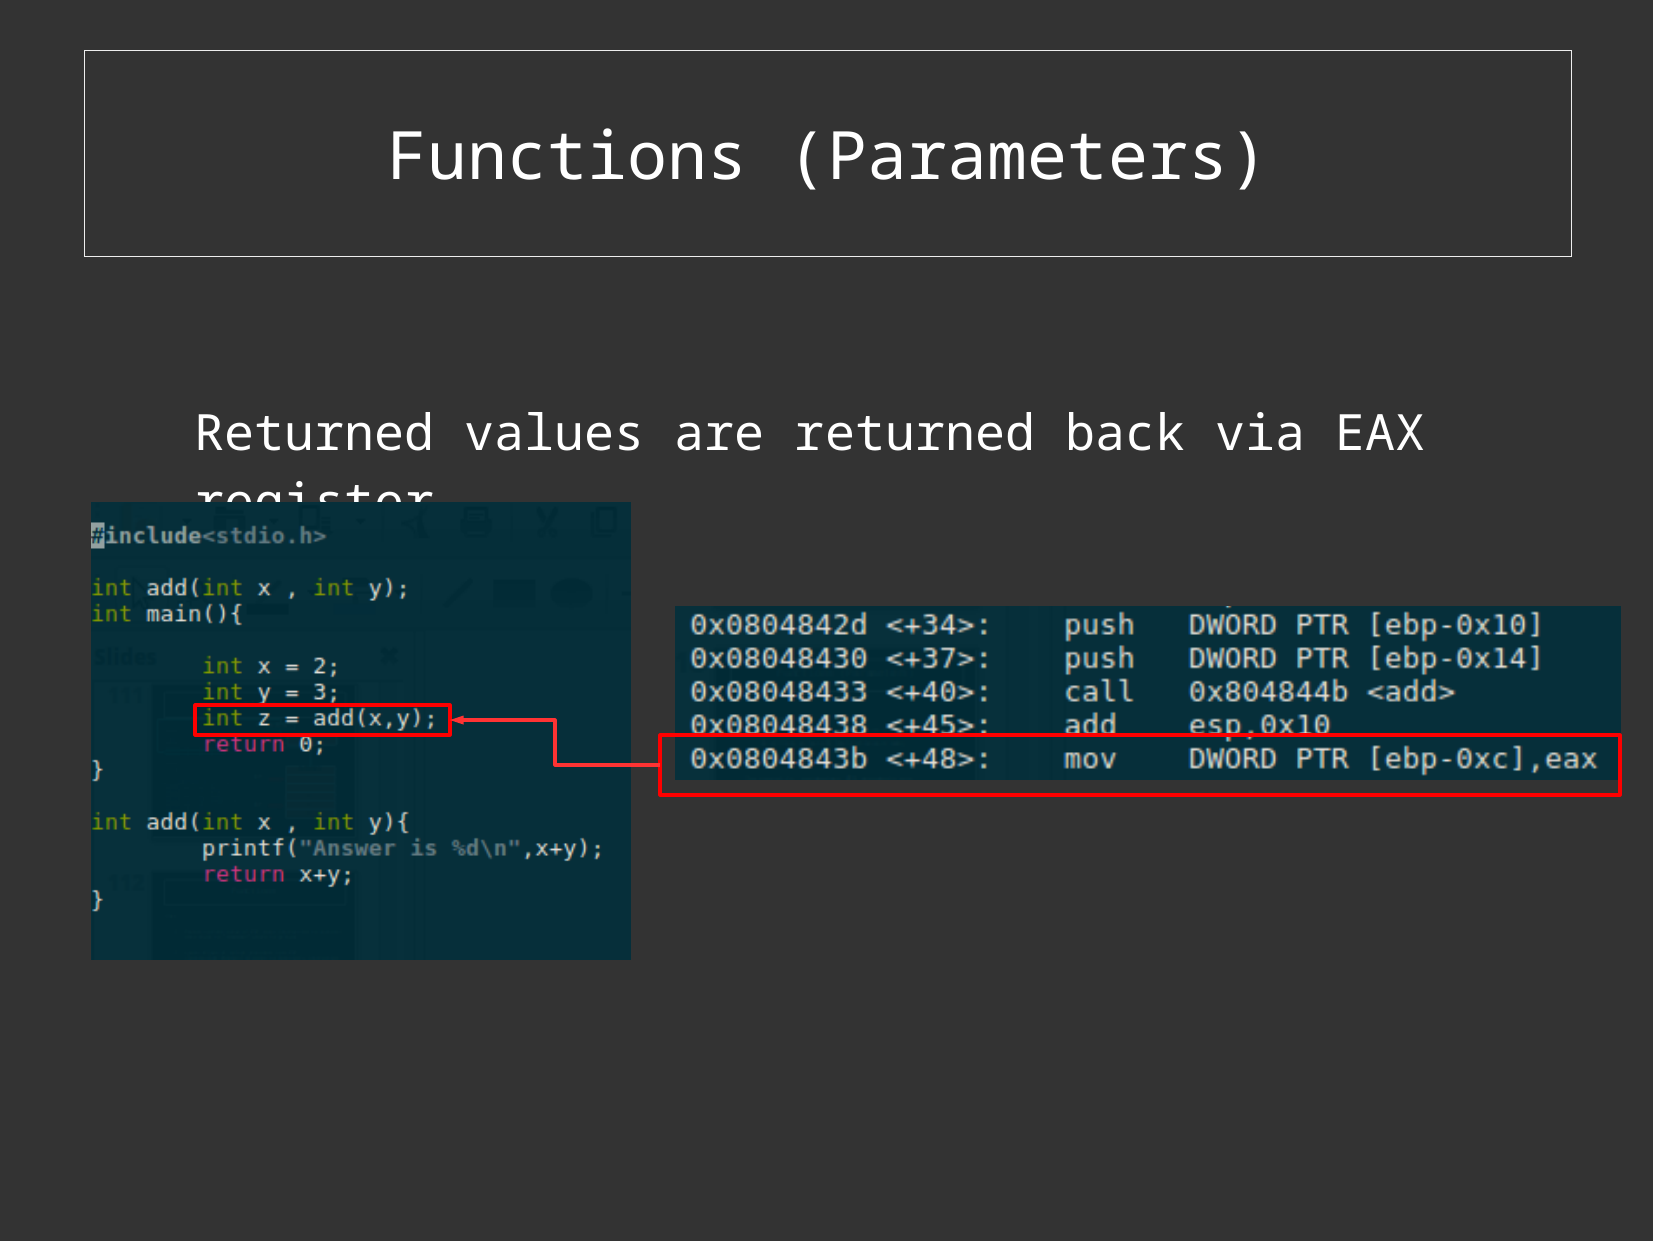

Functions (Parameters)
Returned values are returned back via EAX register